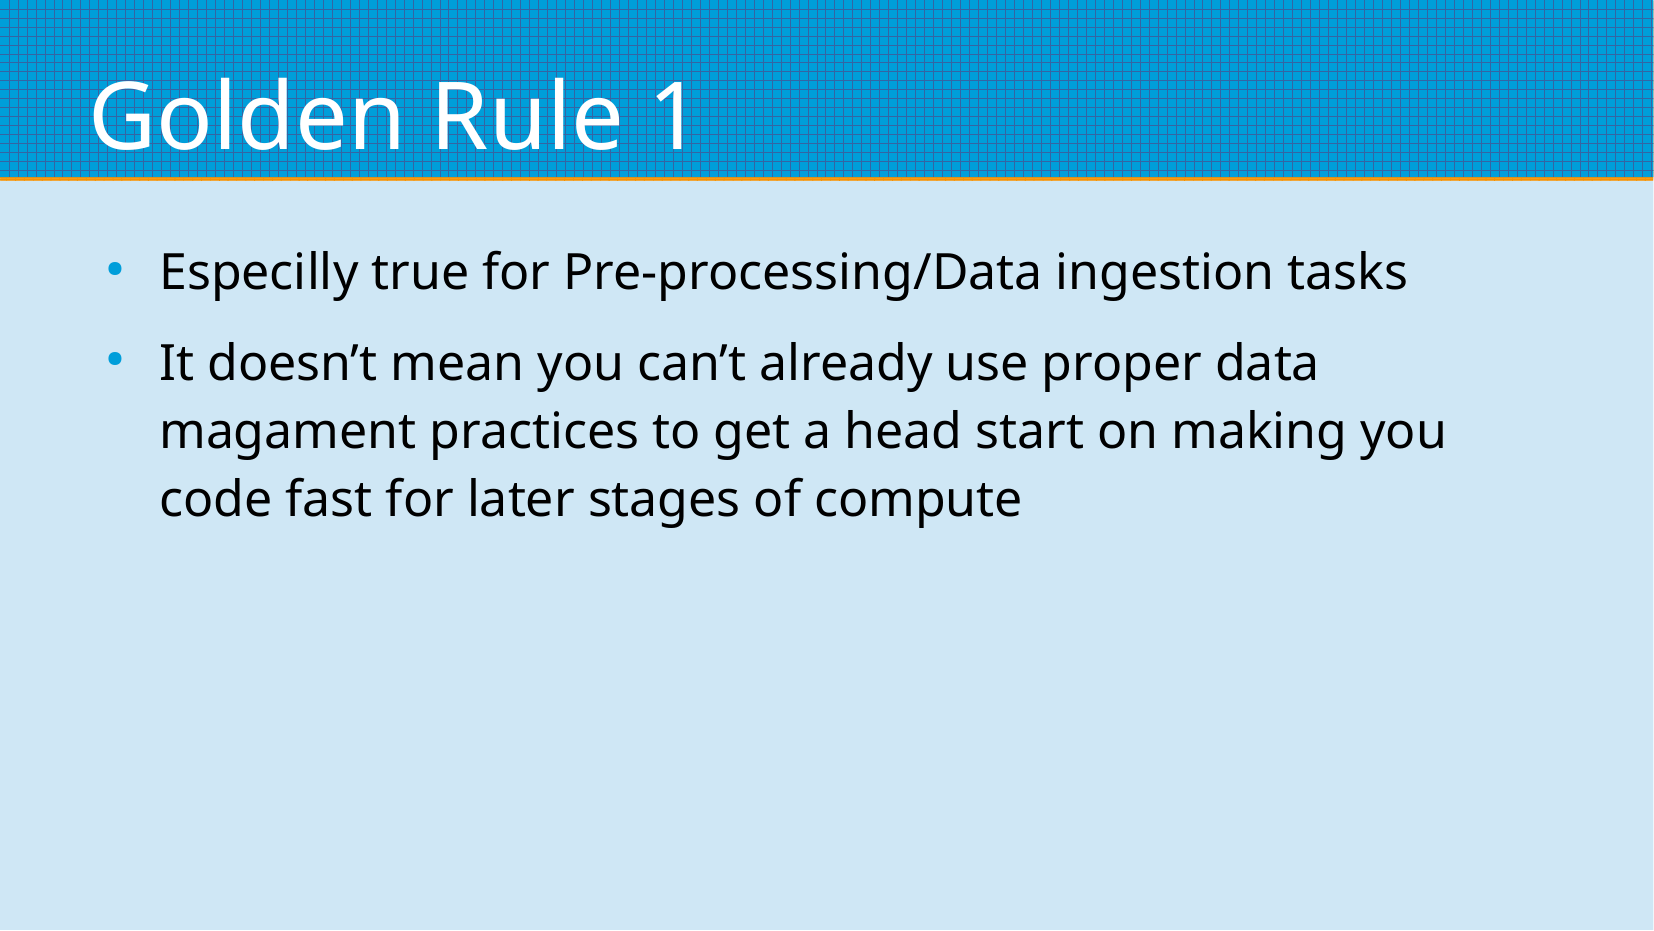

# Golden Rule 1
Especilly true for Pre-processing/Data ingestion tasks
It doesn’t mean you can’t already use proper data magament practices to get a head start on making you code fast for later stages of compute